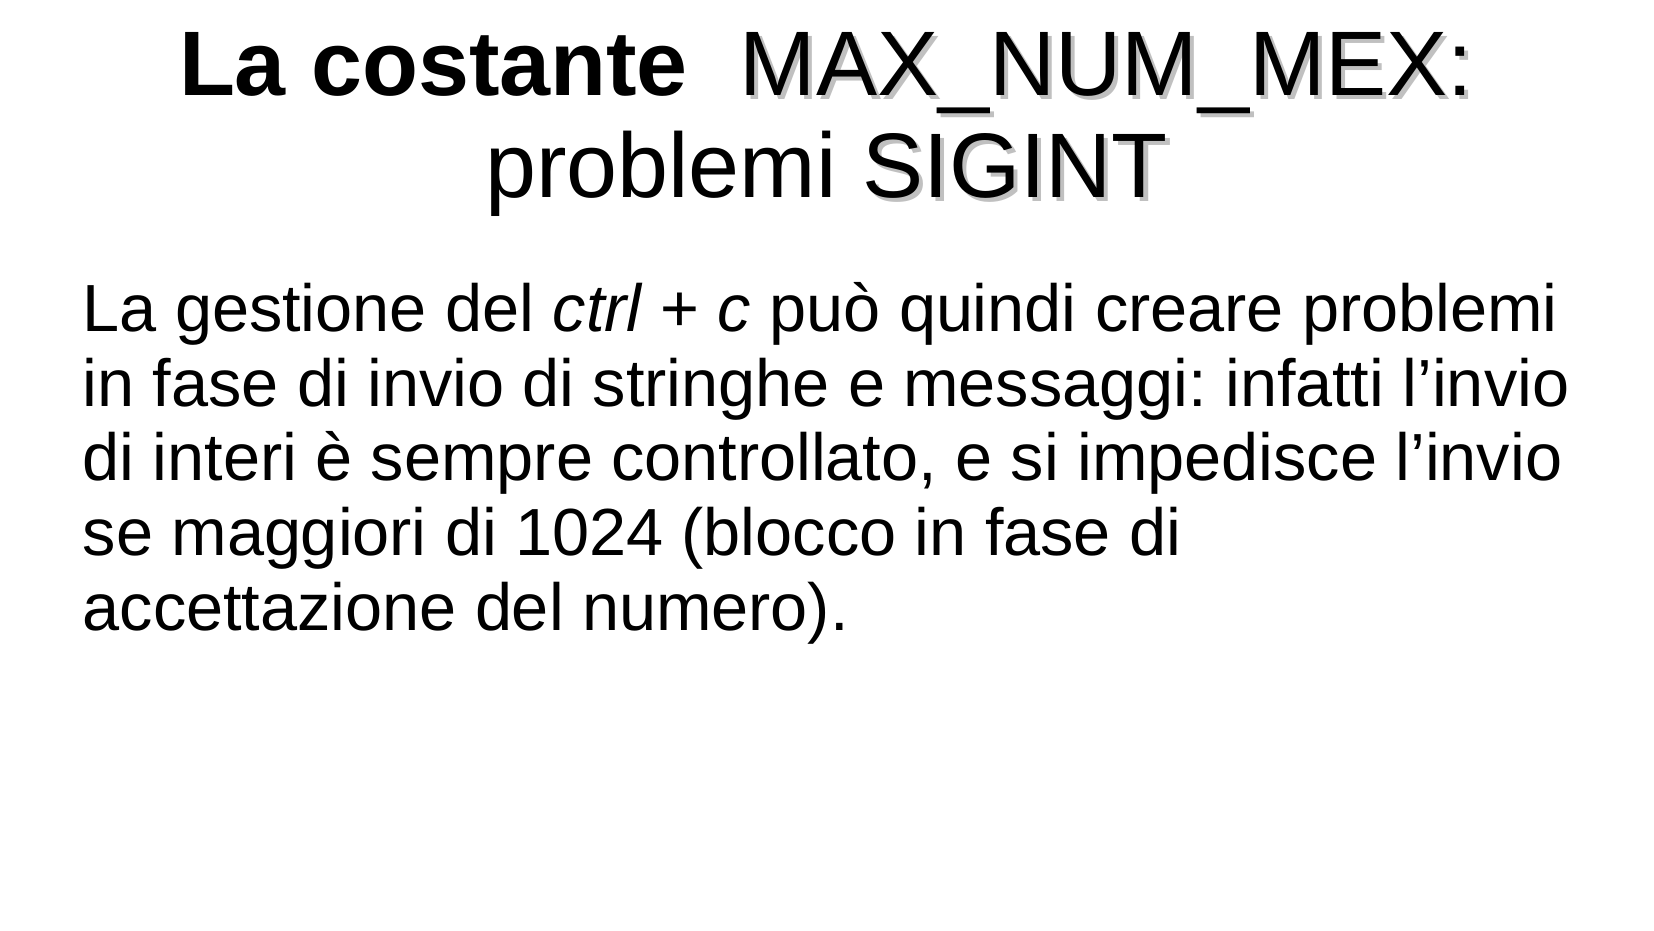

# La costante MAX_NUM_MEX: problemi SIGINT
La gestione del ctrl + c può quindi creare problemi in fase di invio di stringhe e messaggi: infatti l’invio di interi è sempre controllato, e si impedisce l’invio se maggiori di 1024 (blocco in fase di accettazione del numero).